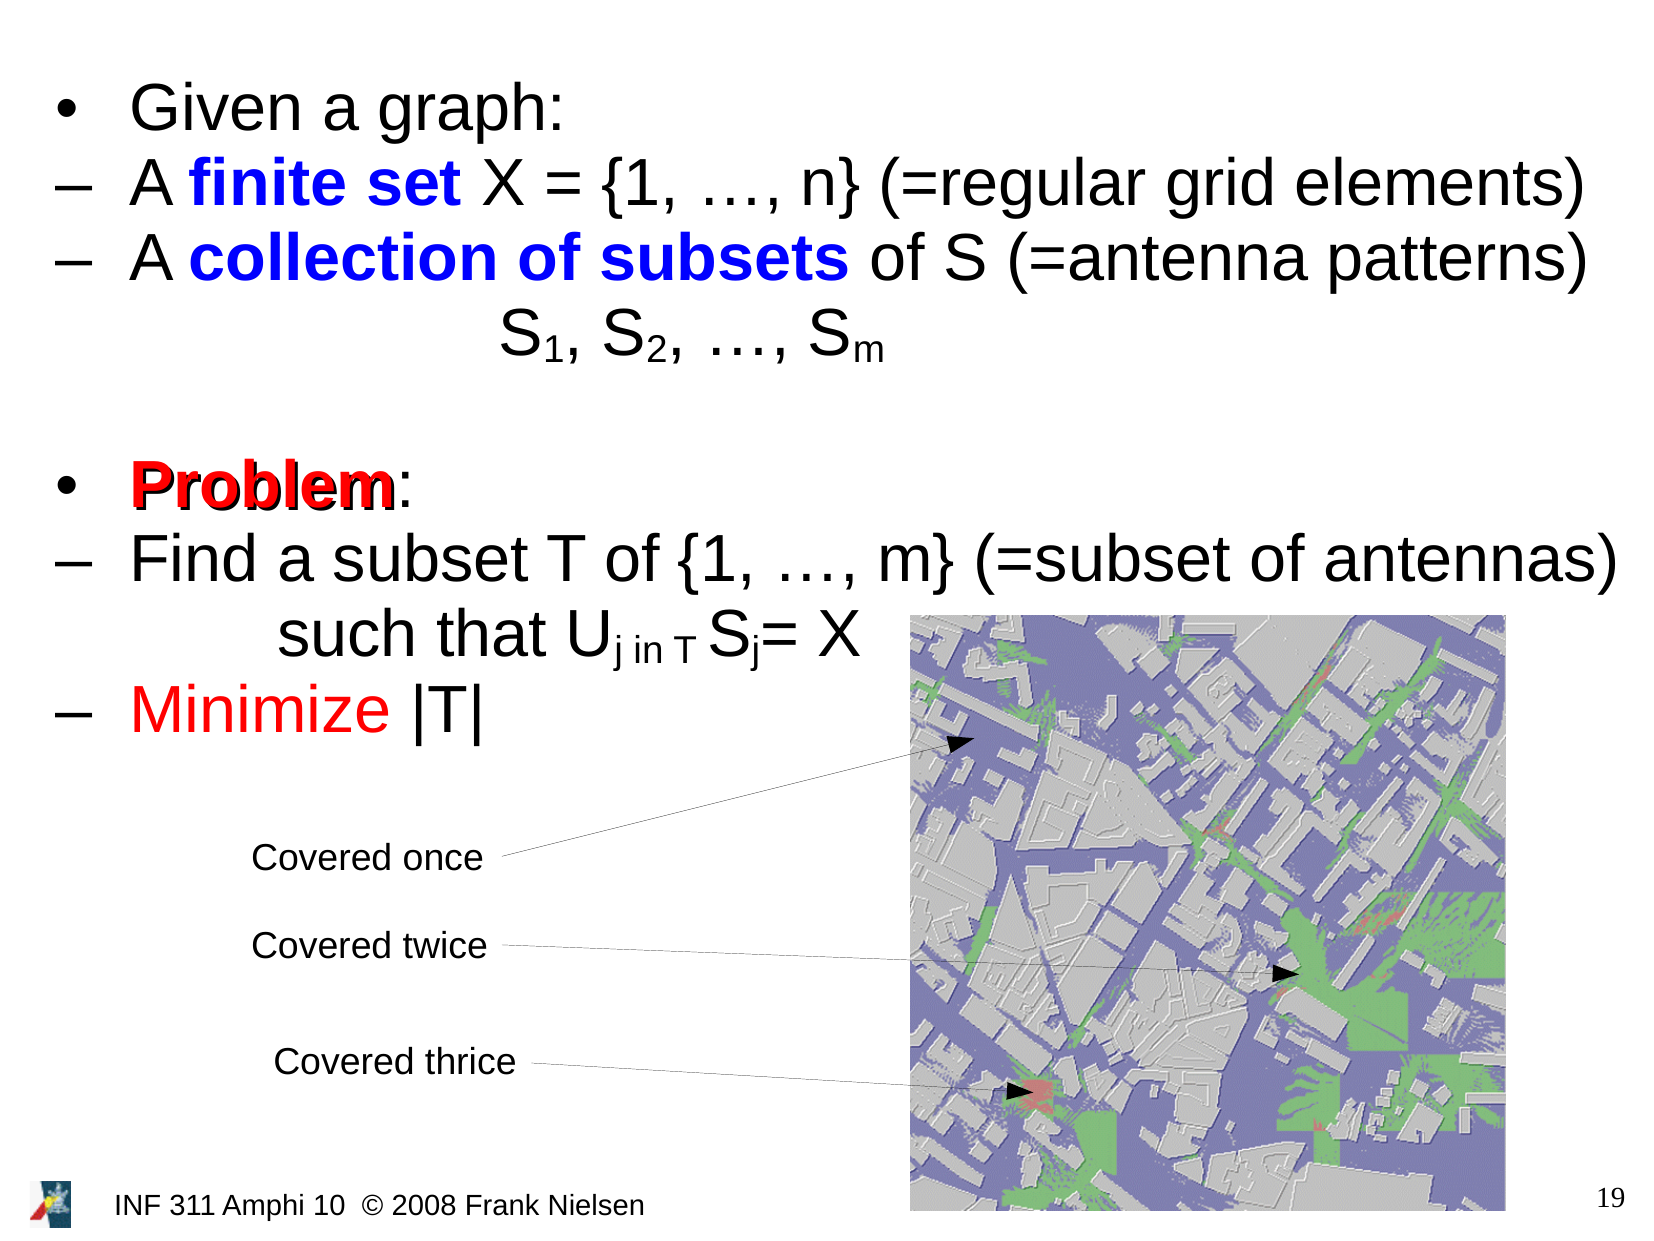

•	Given a graph:
–	A finite set X = {1, …, n} (=regular grid elements)
–	A collection of subsets of S (=antenna patterns)
						S1, S2, …, Sm
•	Problem:
–	Find a subset T of {1, …, m} (=subset of antennas)
			such that Uj in T Sj= X
–	Minimize |T|
Covered once
Covered twice
Covered thrice